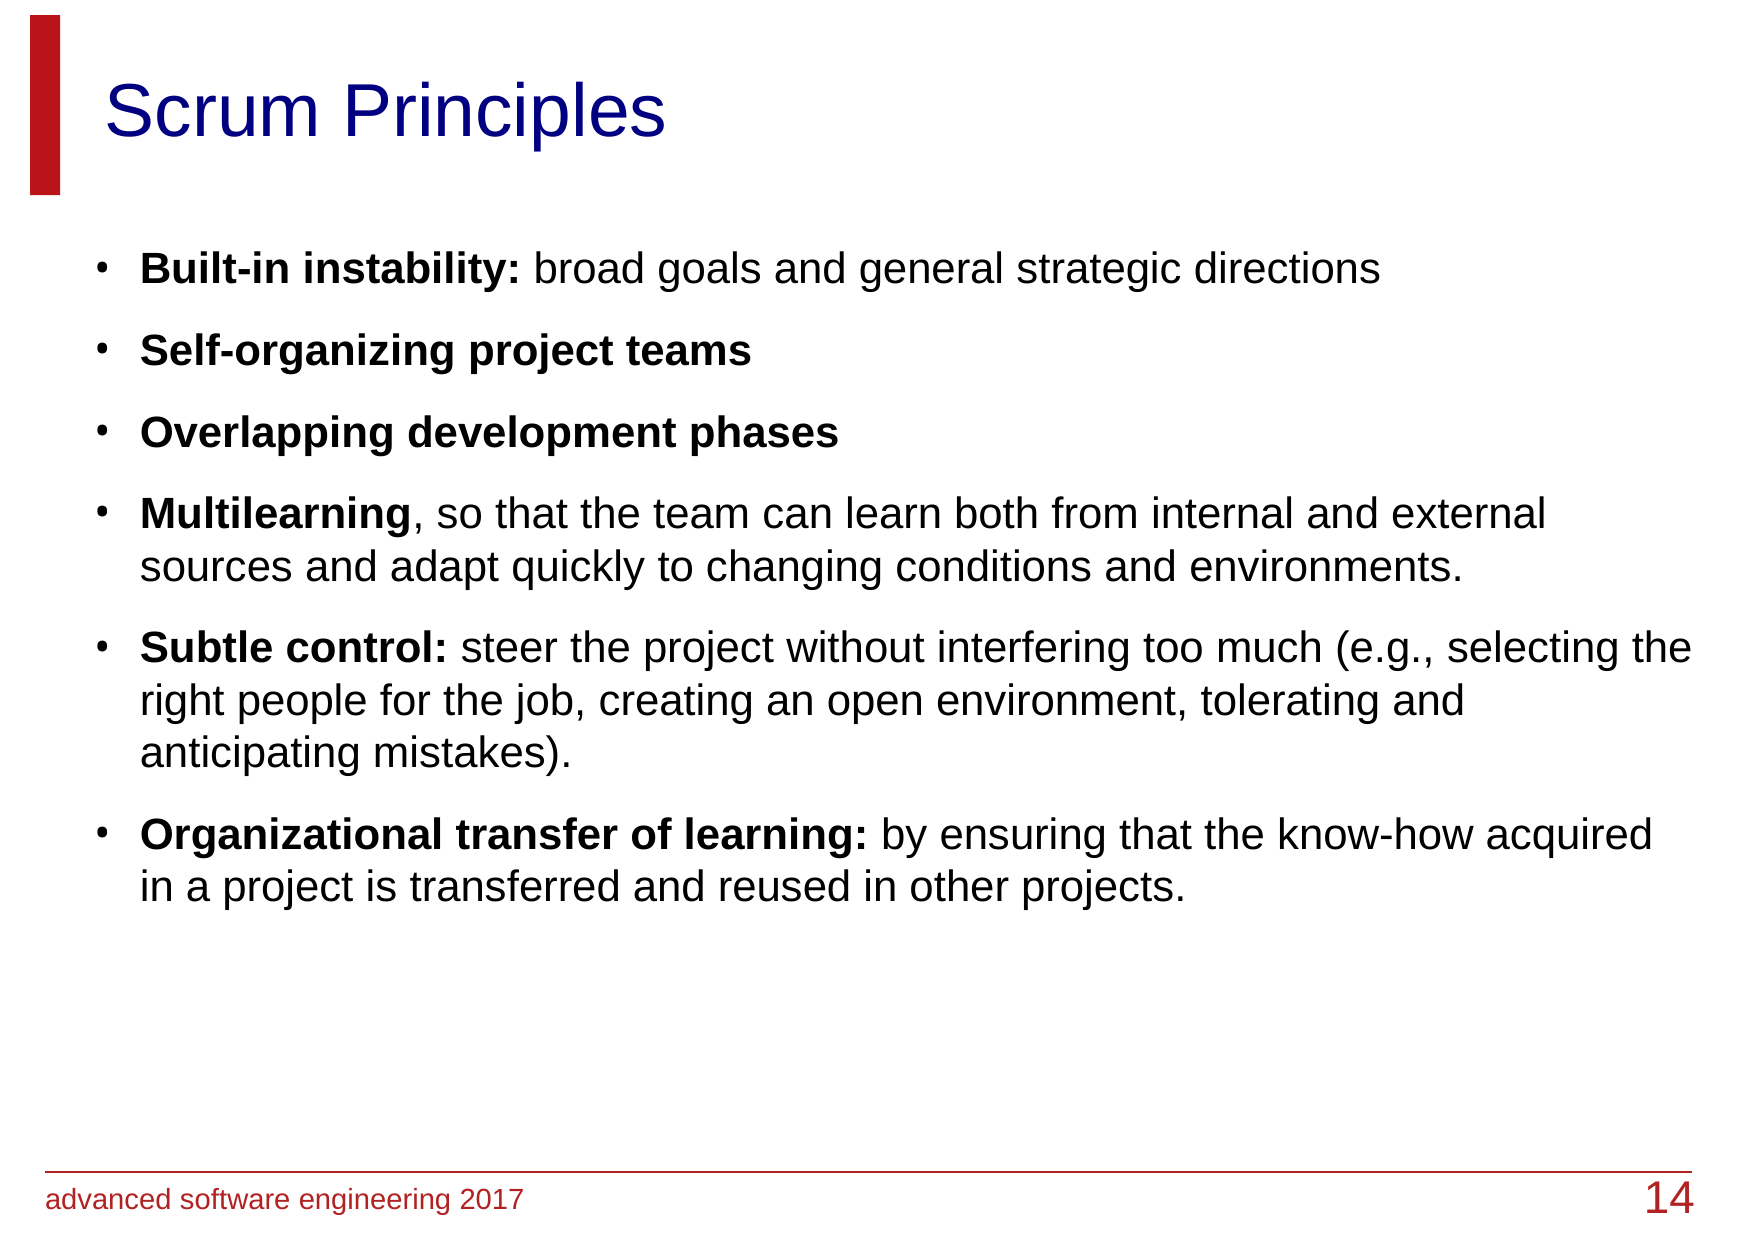

# Scrum Principles
Built-in instability: broad goals and general strategic directions
Self-organizing project teams
Overlapping development phases
Multilearning, so that the team can learn both from internal and external sources and adapt quickly to changing conditions and environments.
Subtle control: steer the project without interfering too much (e.g., selecting the right people for the job, creating an open environment, tolerating and anticipating mistakes).
Organizational transfer of learning: by ensuring that the know-how acquired in a project is transferred and reused in other projects.
14
advanced software engineering 2017